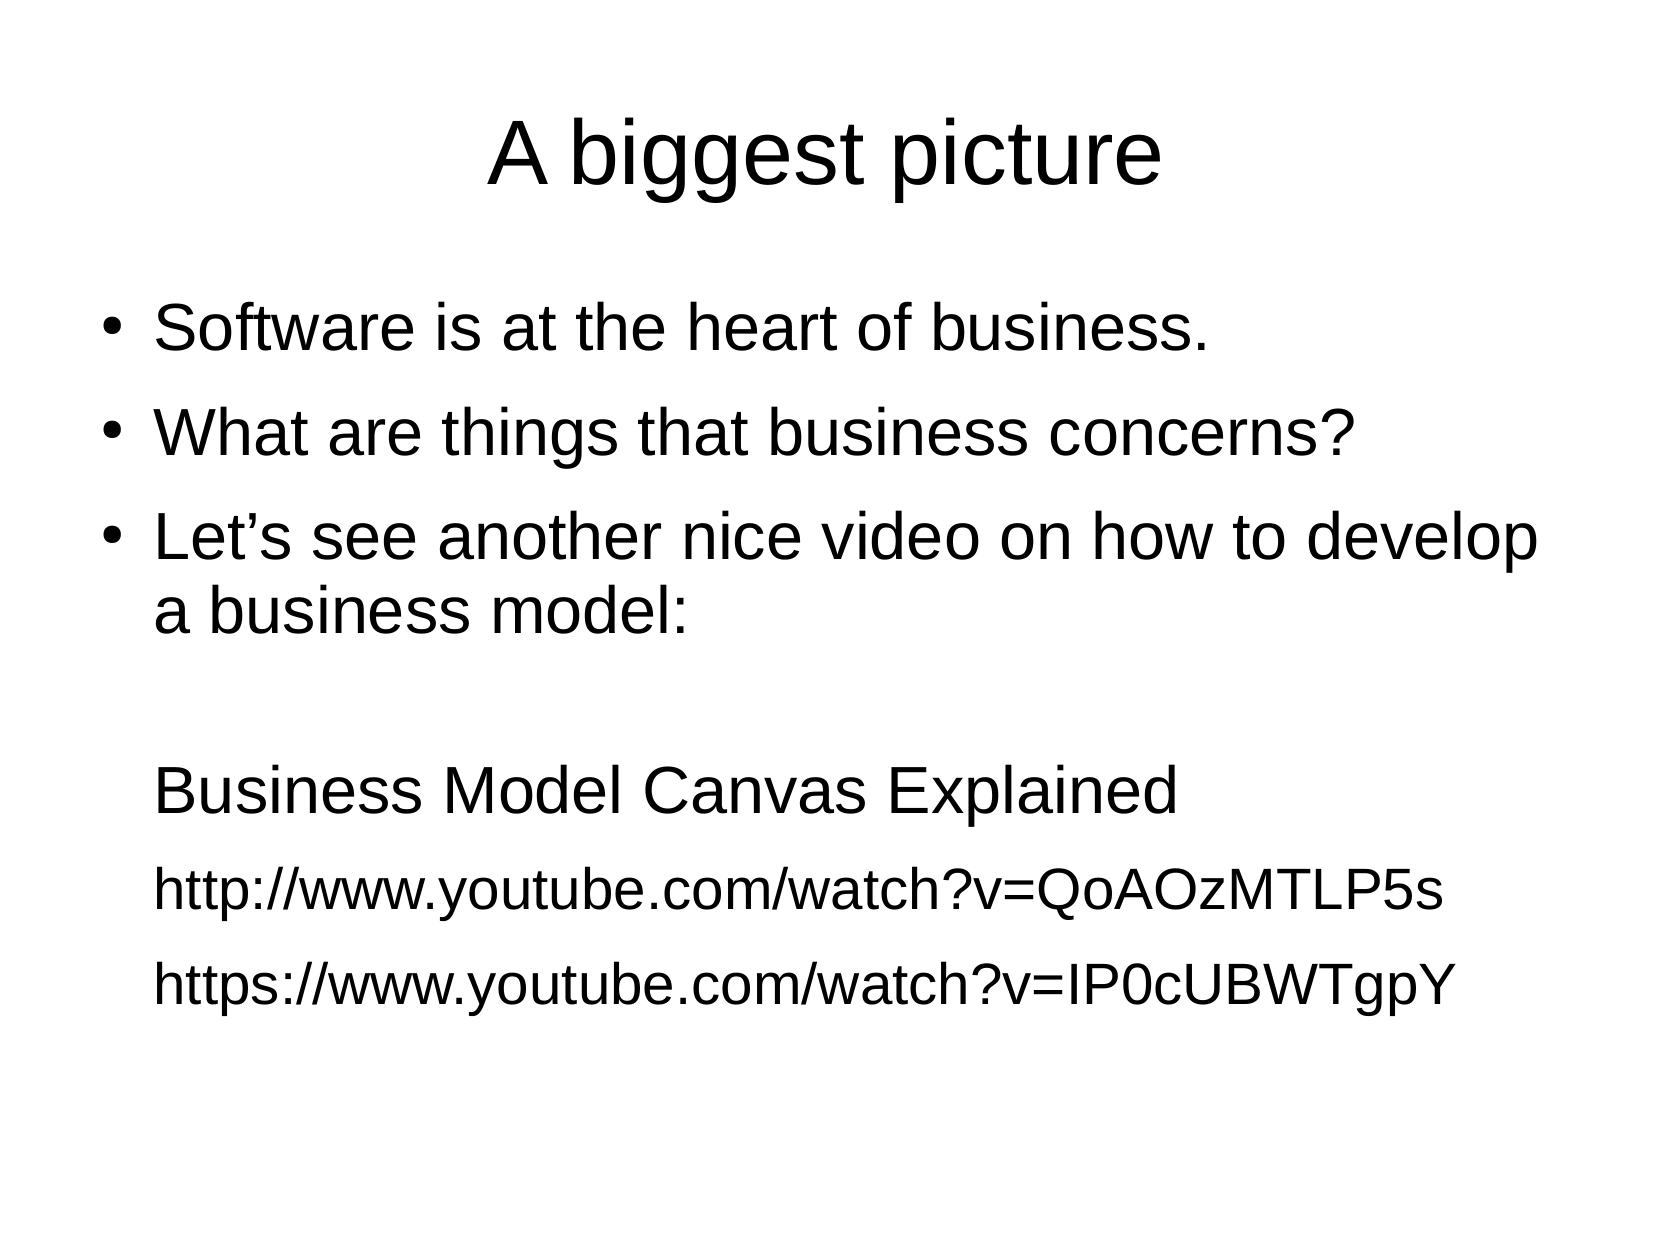

# A biggest picture
Software is at the heart of business.
What are things that business concerns?
Let’s see another nice video on how to develop a business model:
Business Model Canvas Explained
http://www.youtube.com/watch?v=QoAOzMTLP5s
https://www.youtube.com/watch?v=IP0cUBWTgpY